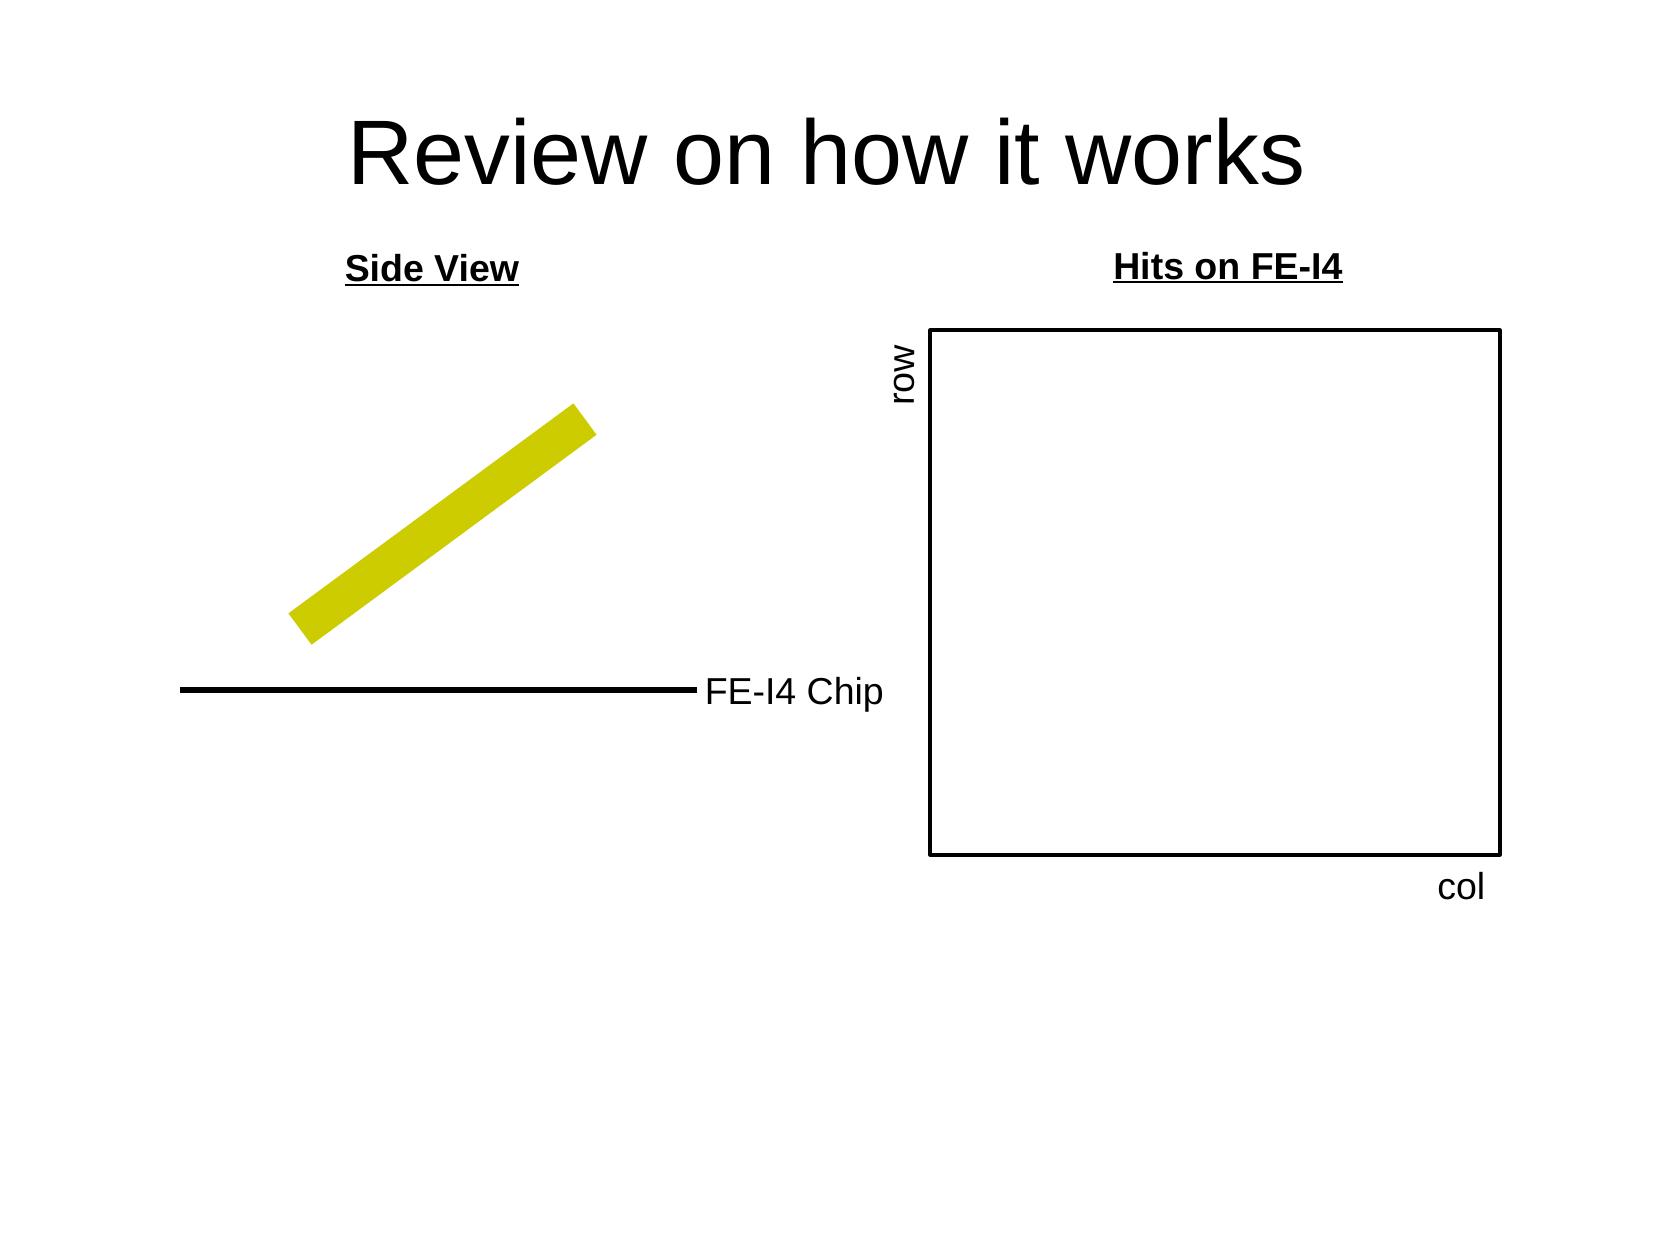

# Review on how it works
Hits on FE-I4
Side View
row
FE-I4 Chip
col